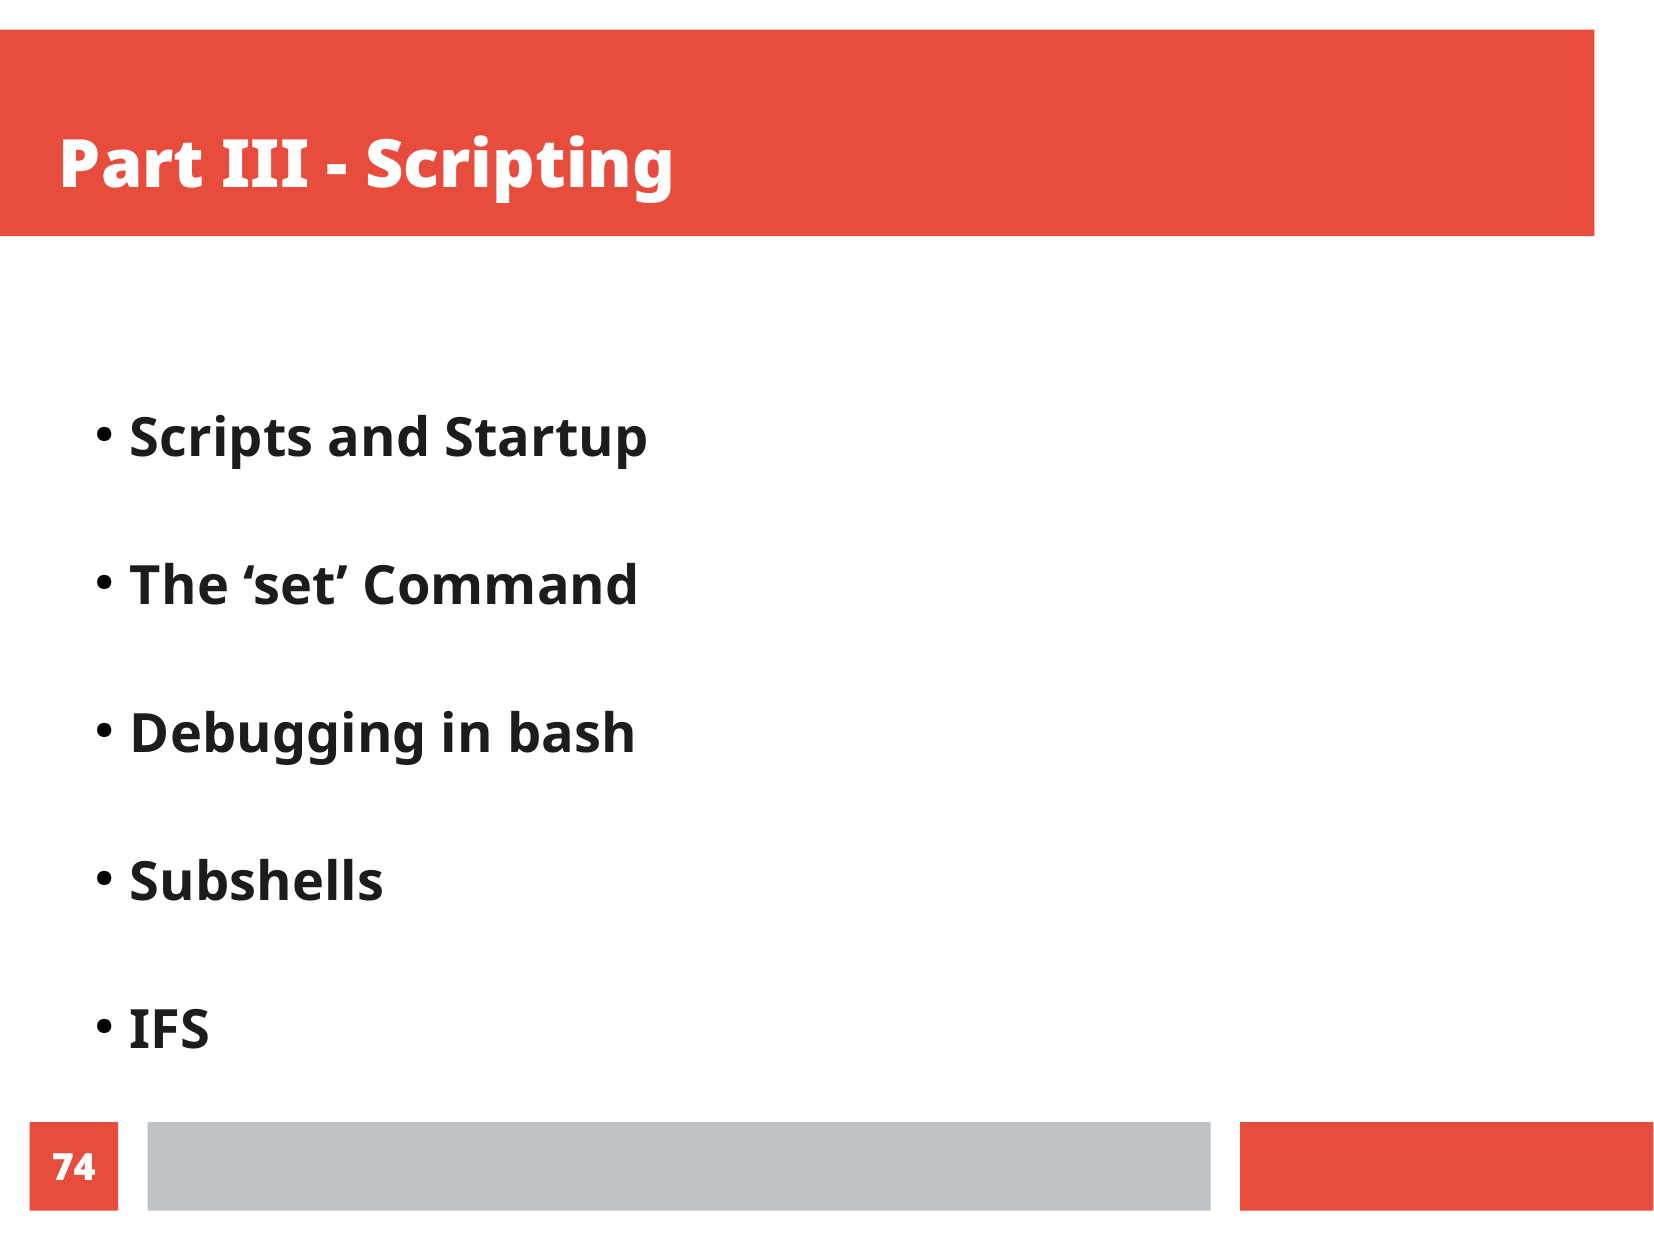

# Part III - Scripting
Scripts and Startup
The ‘set’ Command
Debugging in bash
Subshells
IFS
74